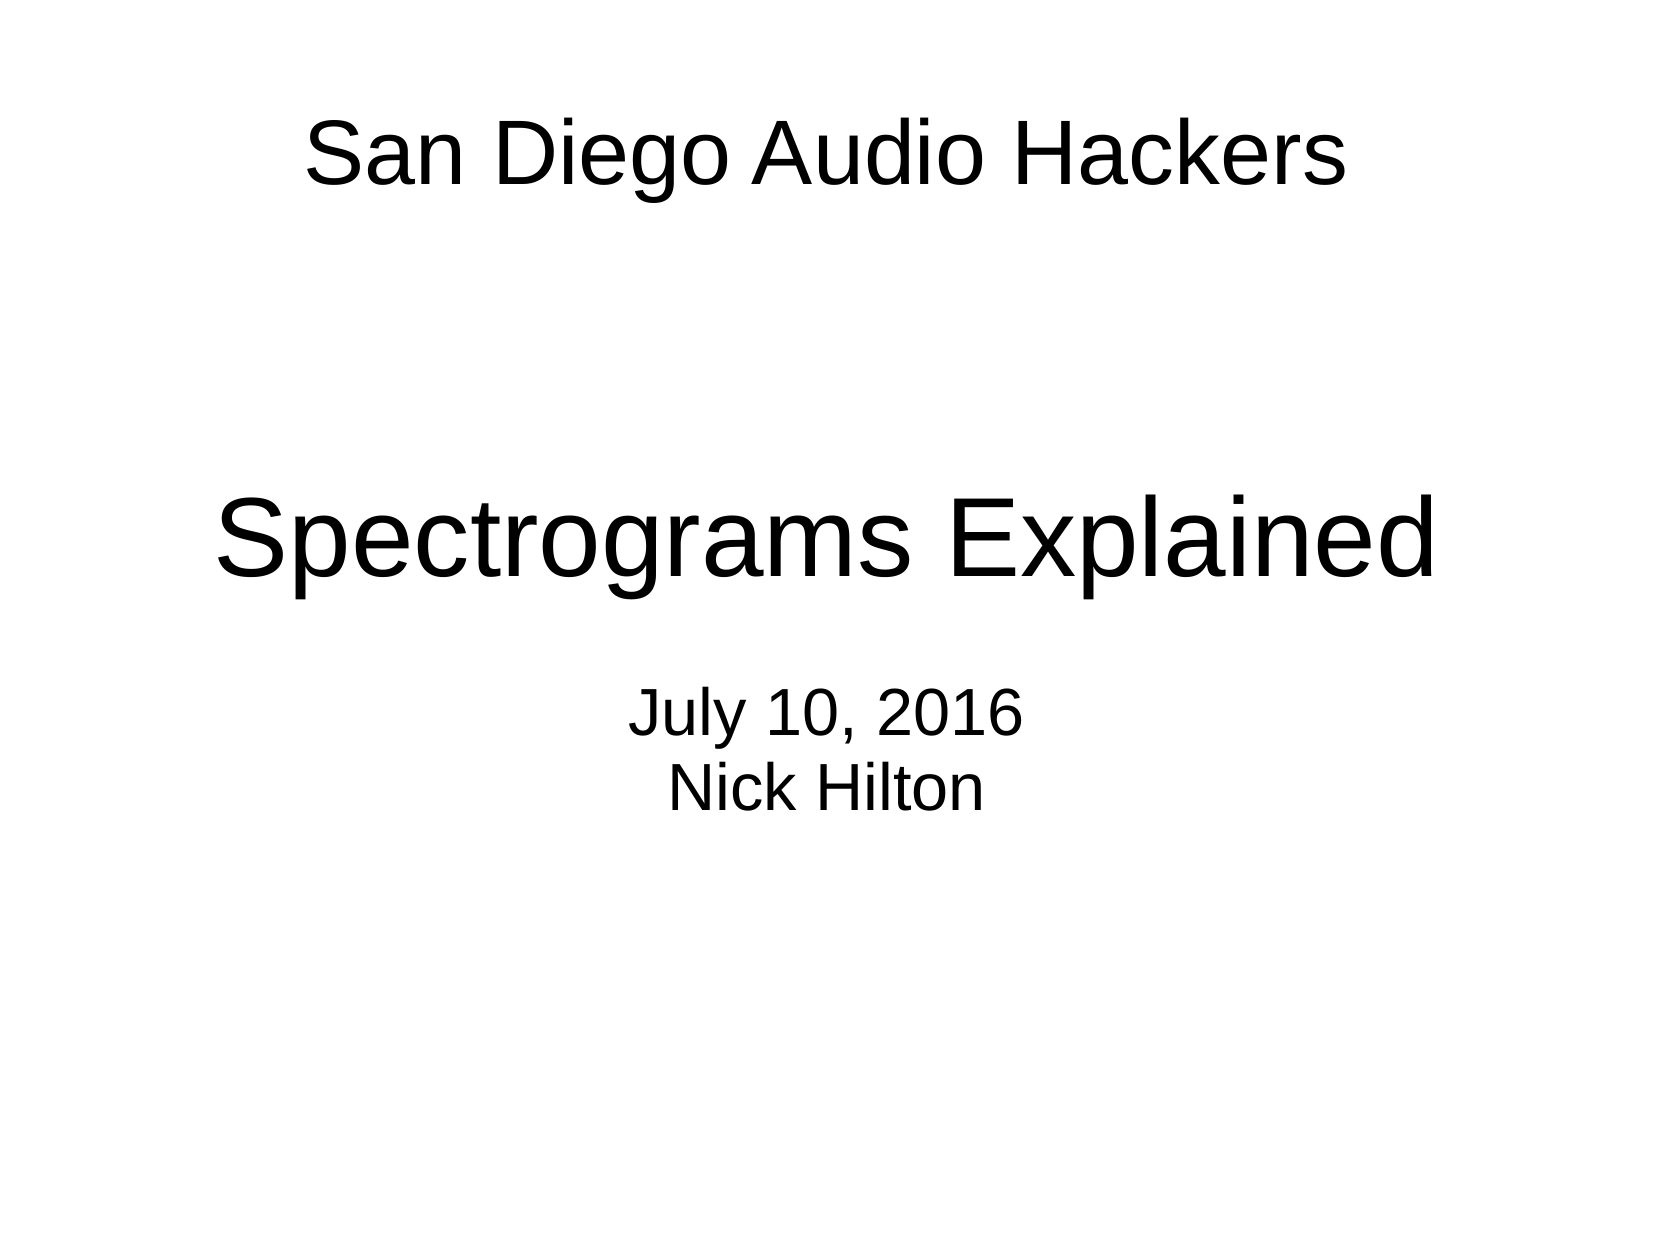

# San Diego Audio Hackers
Spectrograms Explained
July 10, 2016
Nick Hilton